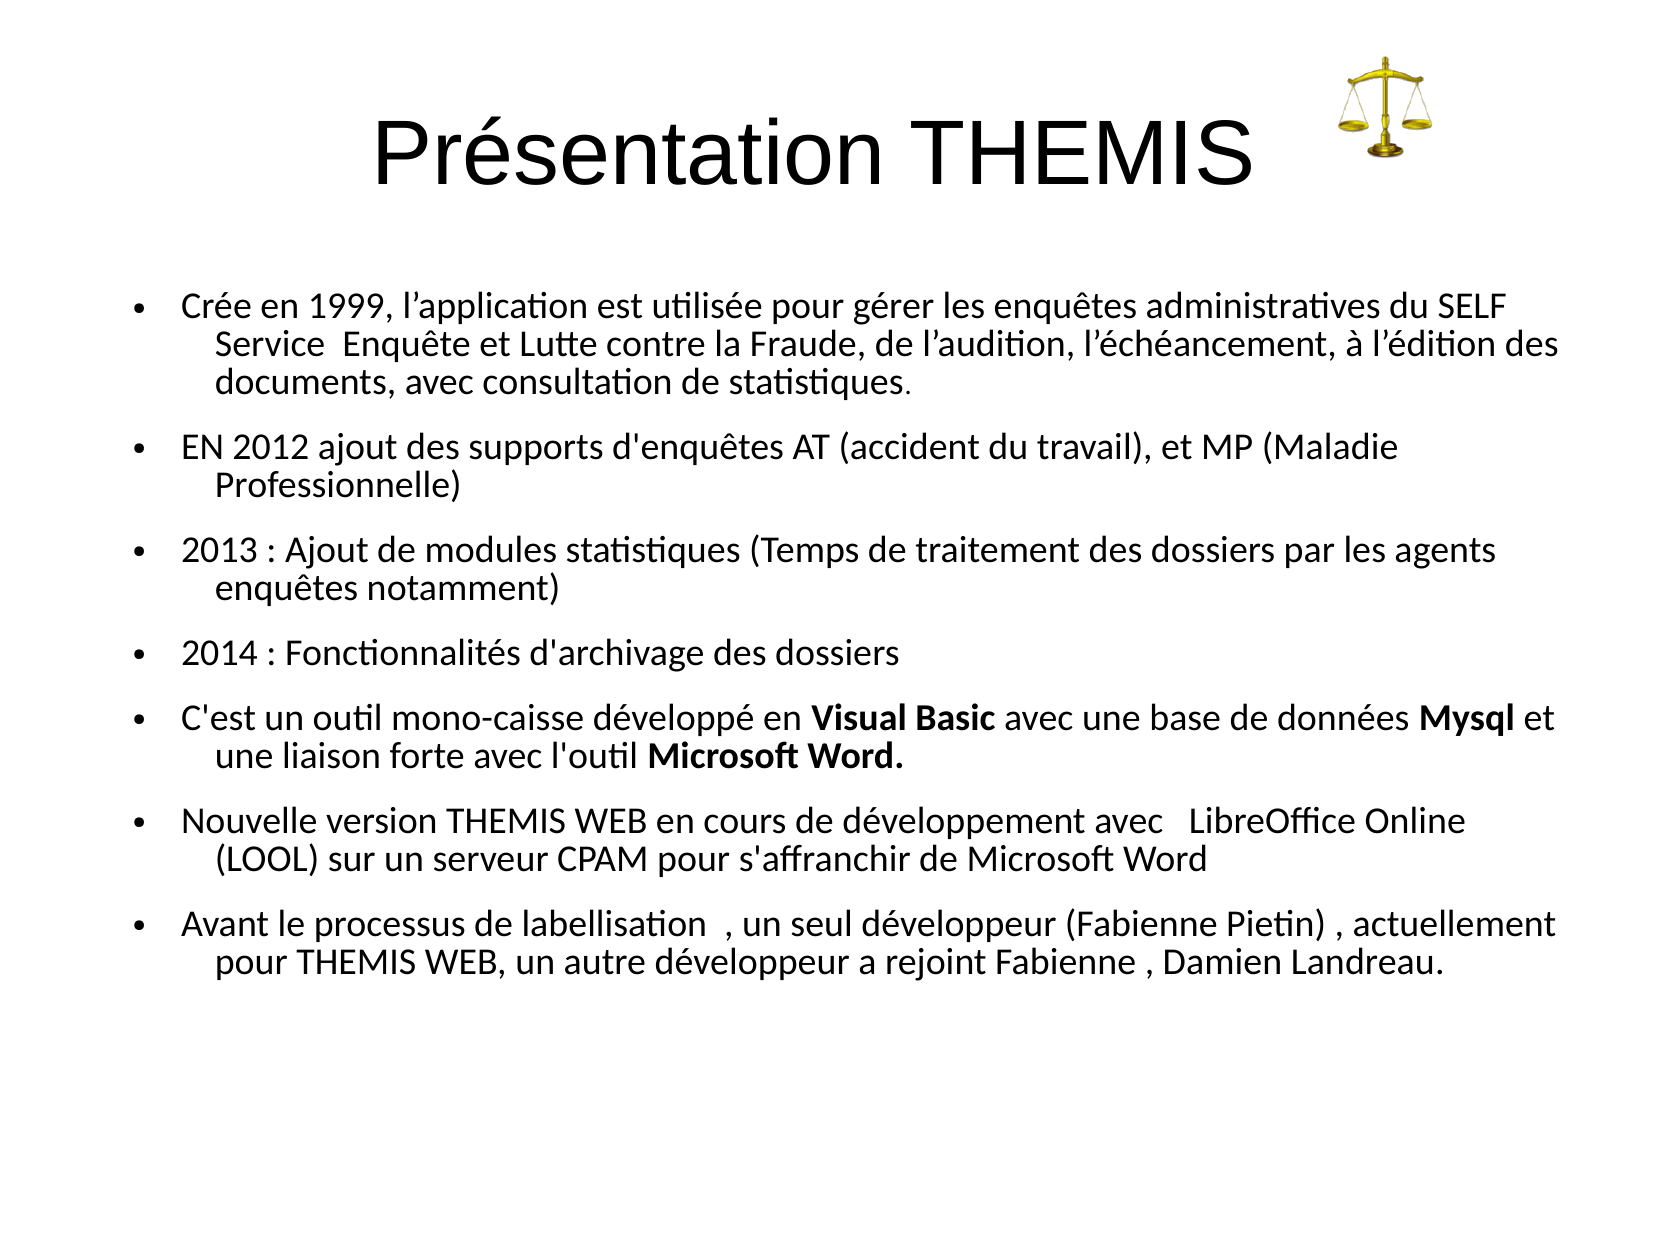

# Présentation THEMIS
Crée en 1999, l’application est utilisée pour gérer les enquêtes administratives du SELF Service Enquête et Lutte contre la Fraude, de l’audition, l’échéancement, à l’édition des documents, avec consultation de statistiques.
EN 2012 ajout des supports d'enquêtes AT (accident du travail), et MP (Maladie Professionnelle)
2013 : Ajout de modules statistiques (Temps de traitement des dossiers par les agents enquêtes notamment)
2014 : Fonctionnalités d'archivage des dossiers
C'est un outil mono-caisse développé en Visual Basic avec une base de données Mysql et une liaison forte avec l'outil Microsoft Word.
Nouvelle version THEMIS WEB en cours de développement avec LibreOffice Online (LOOL) sur un serveur CPAM pour s'affranchir de Microsoft Word
Avant le processus de labellisation , un seul développeur (Fabienne Pietin) , actuellement pour THEMIS WEB, un autre développeur a rejoint Fabienne , Damien Landreau.